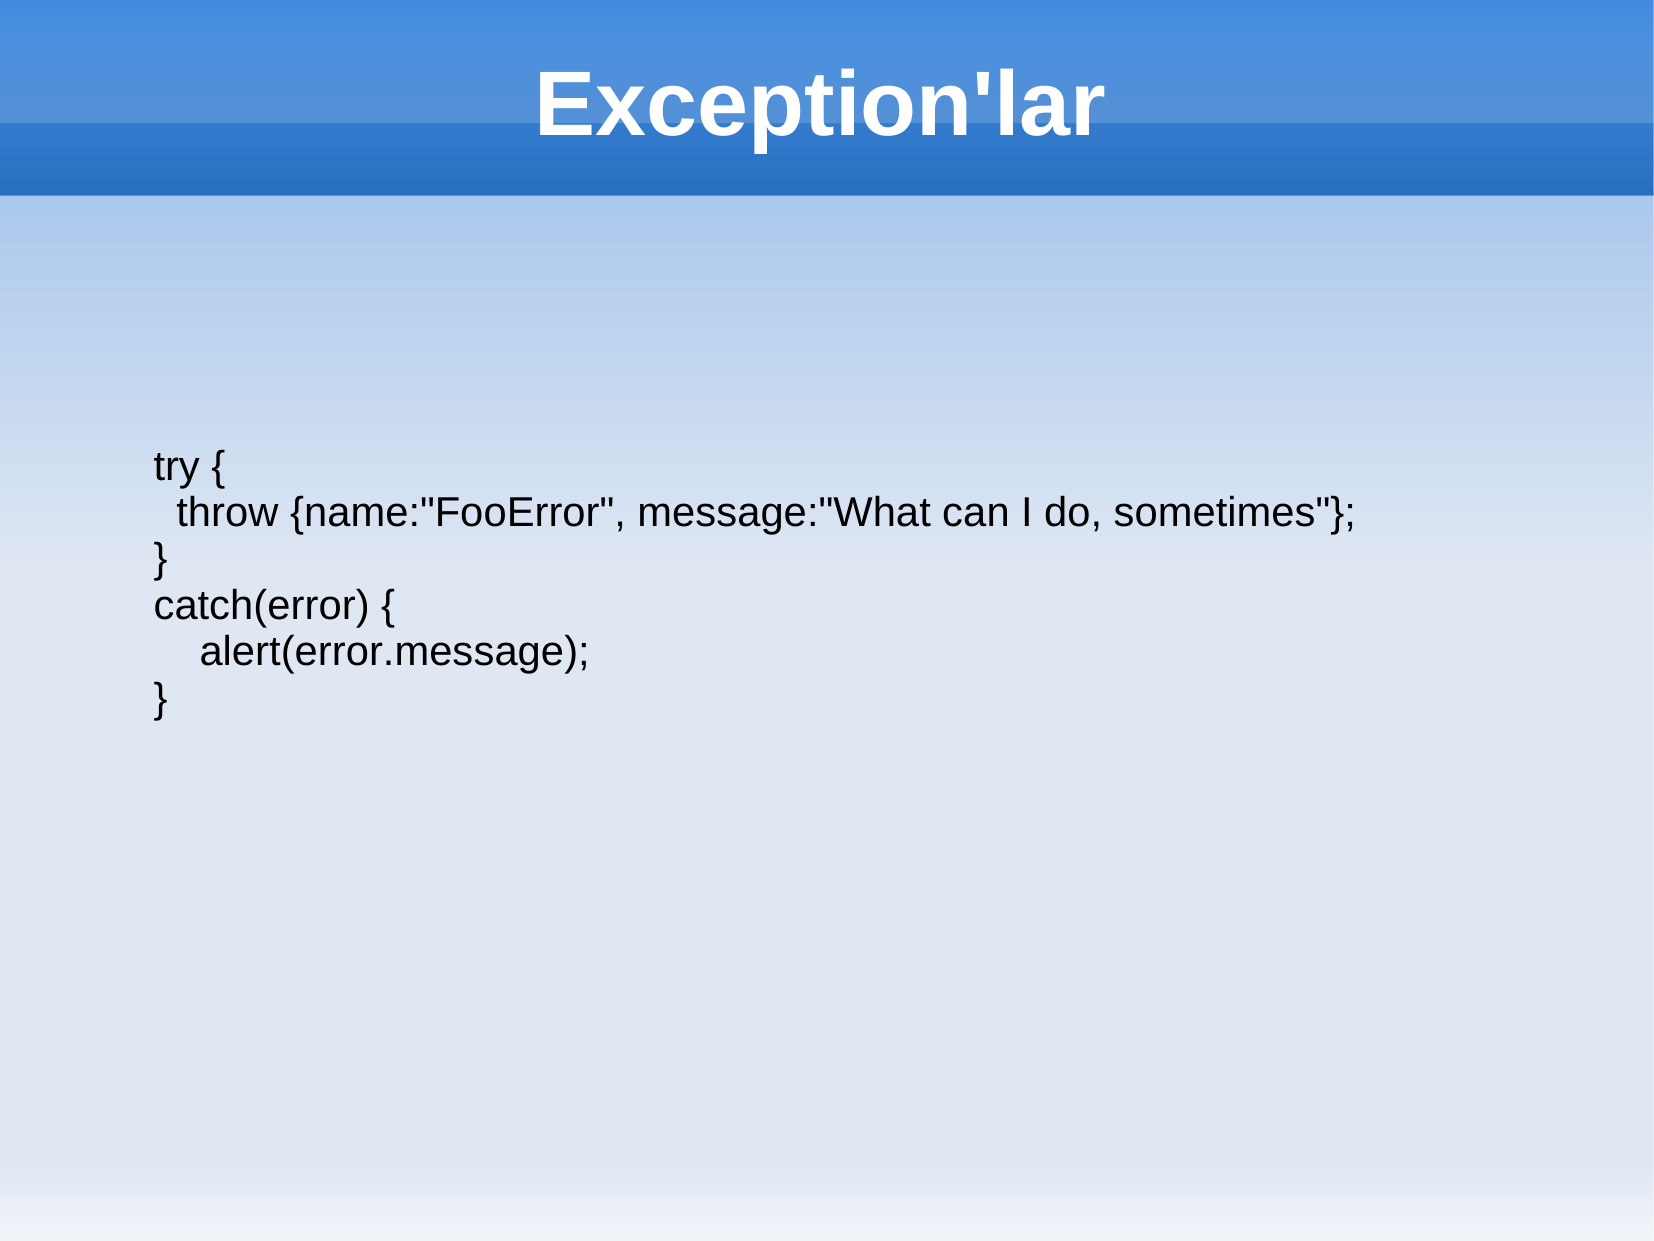

# Exception'lar
try {
 throw {name:"FooError", message:"What can I do, sometimes"};
}
catch(error) {
 alert(error.message);
}